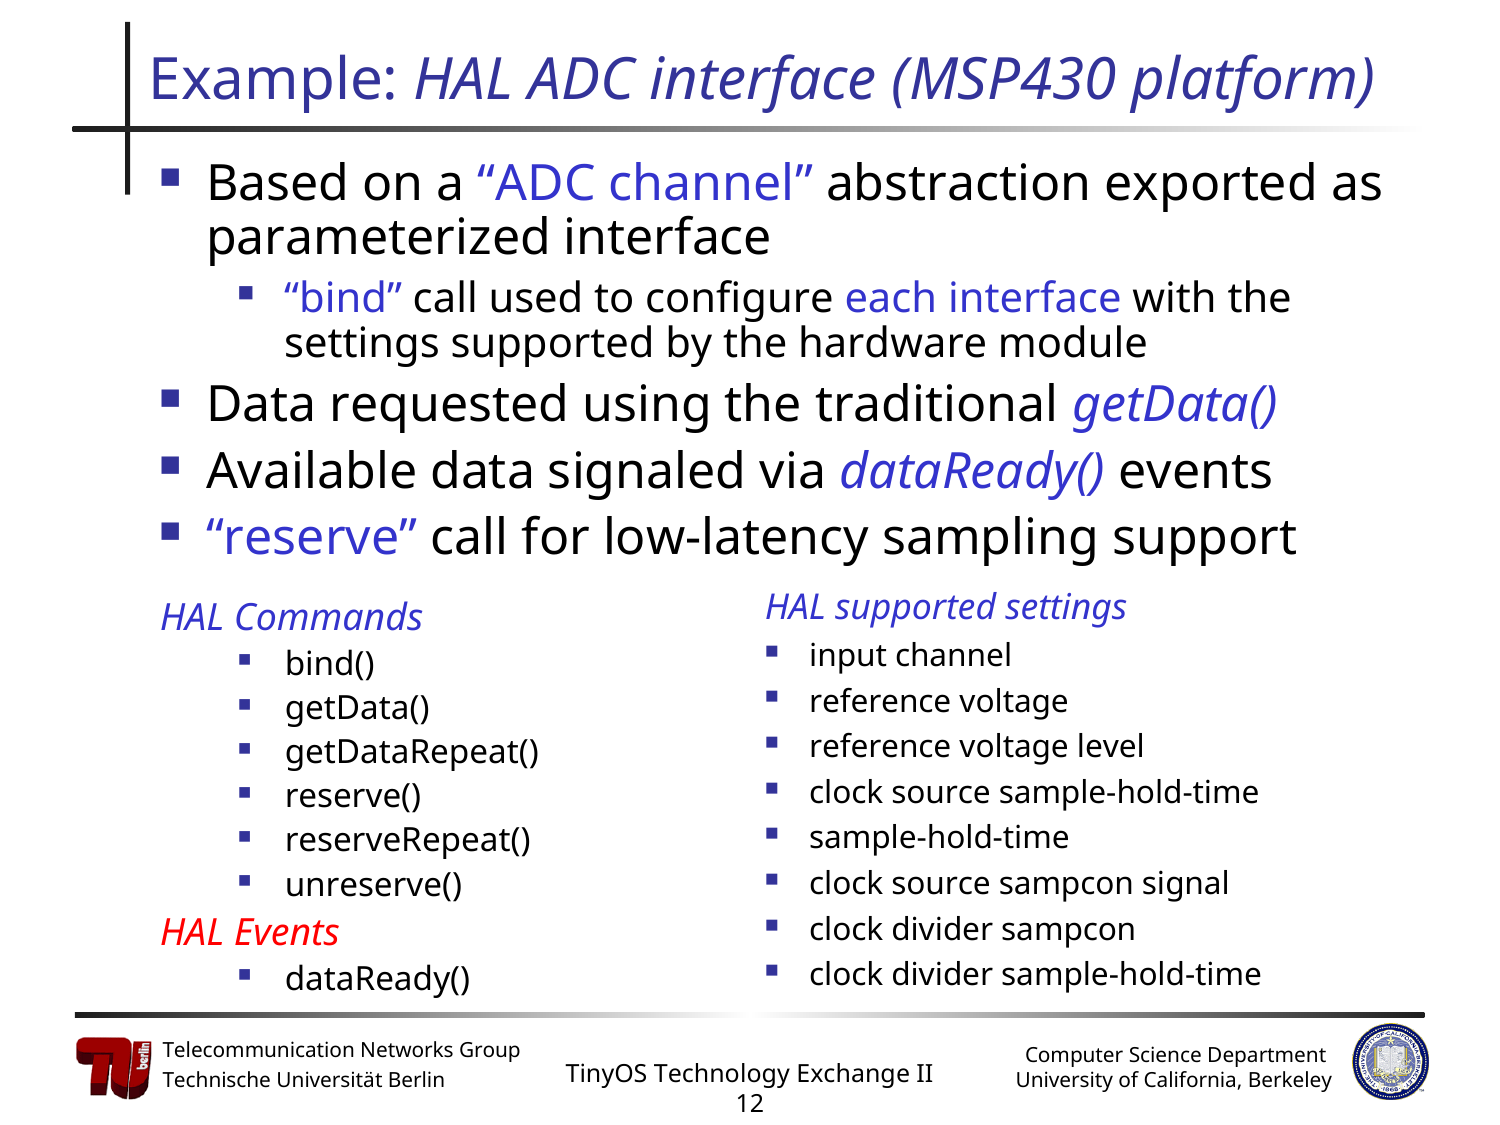

# Example: HAL ADC interface (MSP430 platform)
Based on a “ADC channel” abstraction exported as parameterized interface
“bind” call used to configure each interface with the settings supported by the hardware module
Data requested using the traditional getData()
Available data signaled via dataReady() events
“reserve” call for low-latency sampling support
HAL supported settings
input channel
reference voltage
reference voltage level
clock source sample-hold-time
sample-hold-time
clock source sampcon signal
clock divider sampcon
clock divider sample-hold-time
HAL Commands
bind()
getData()
getDataRepeat()
reserve()
reserveRepeat()
unreserve()
HAL Events
dataReady()